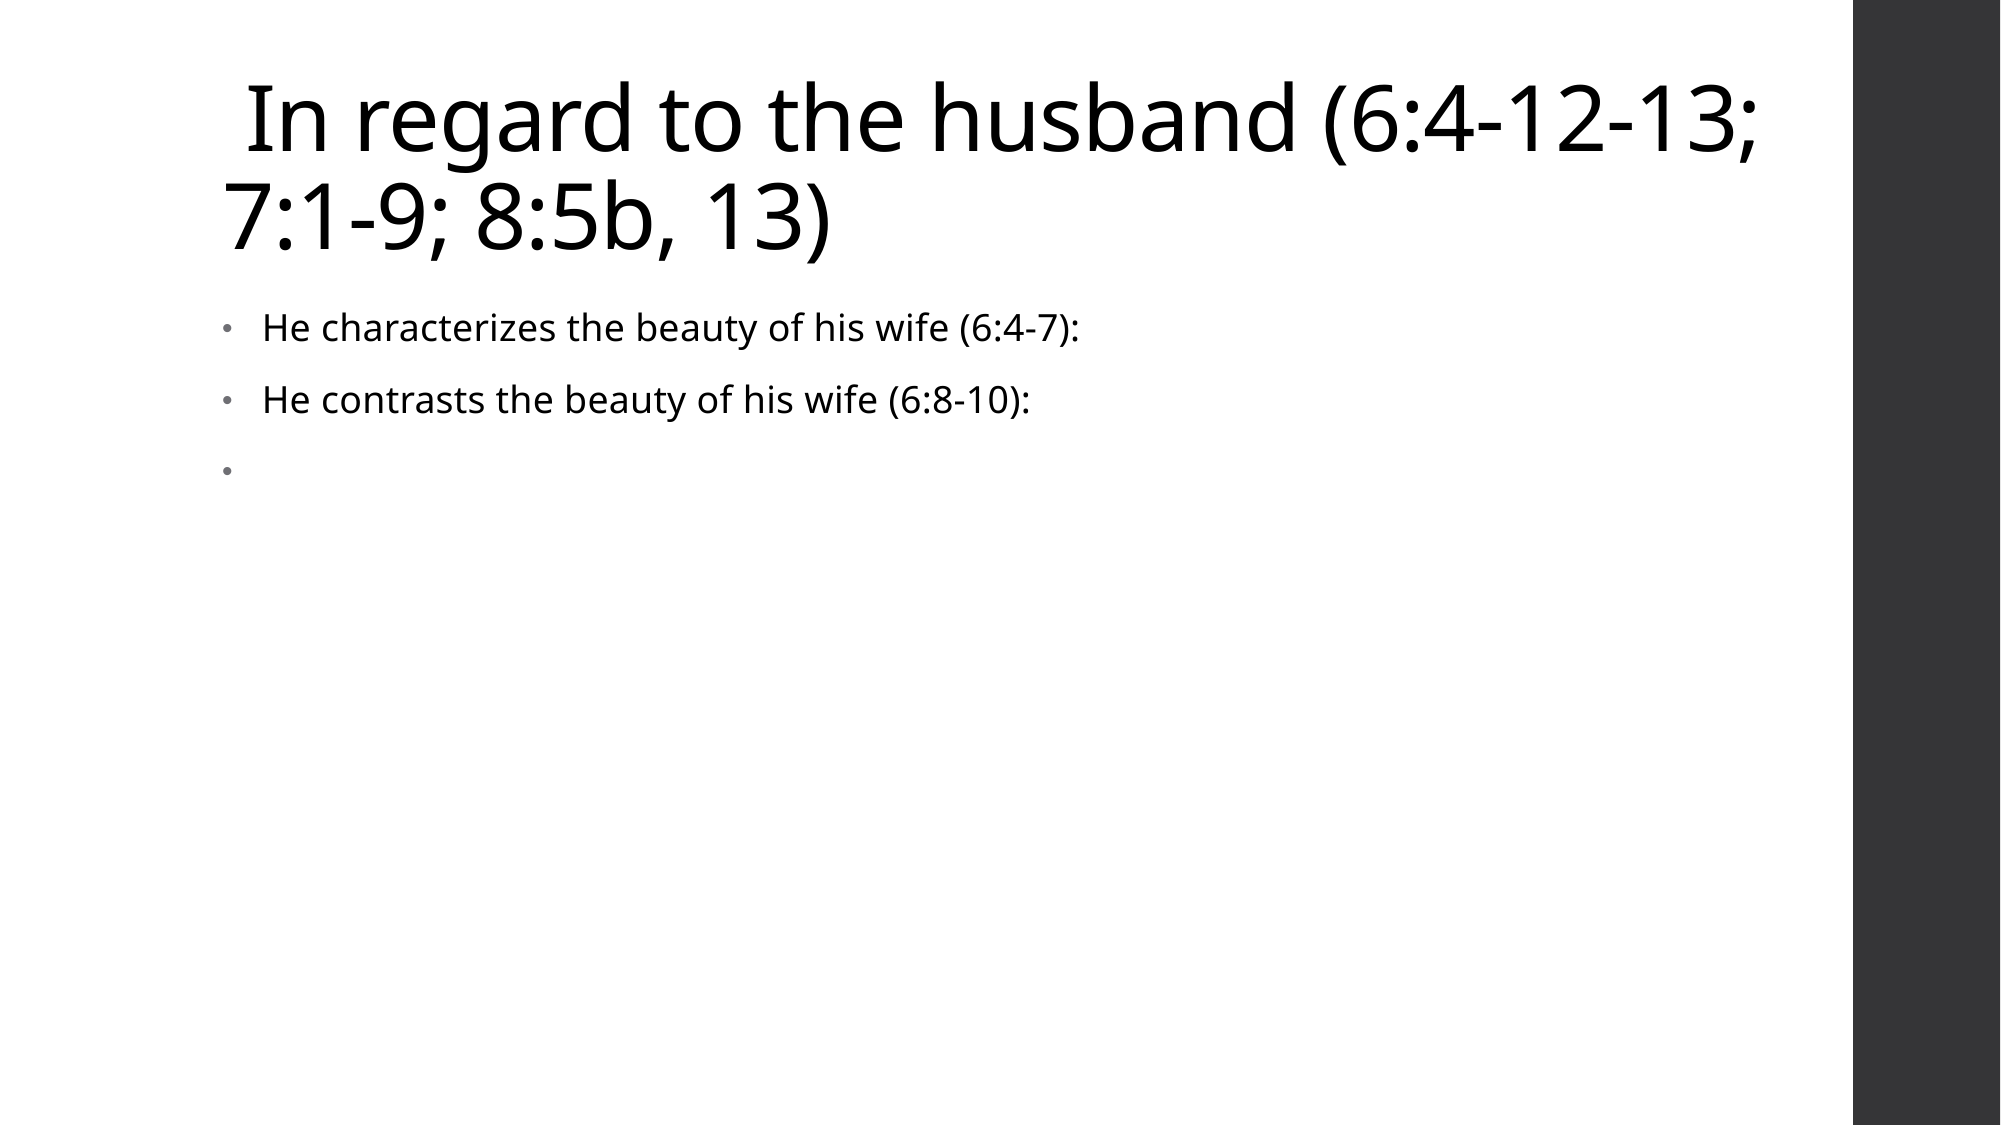

# In regard to the husband (6:4-12-13; 7:1-9; 8:5b, 13)
 He characterizes the beauty of his wife (6:4-7):
 He contrasts the beauty of his wife (6:8-10):